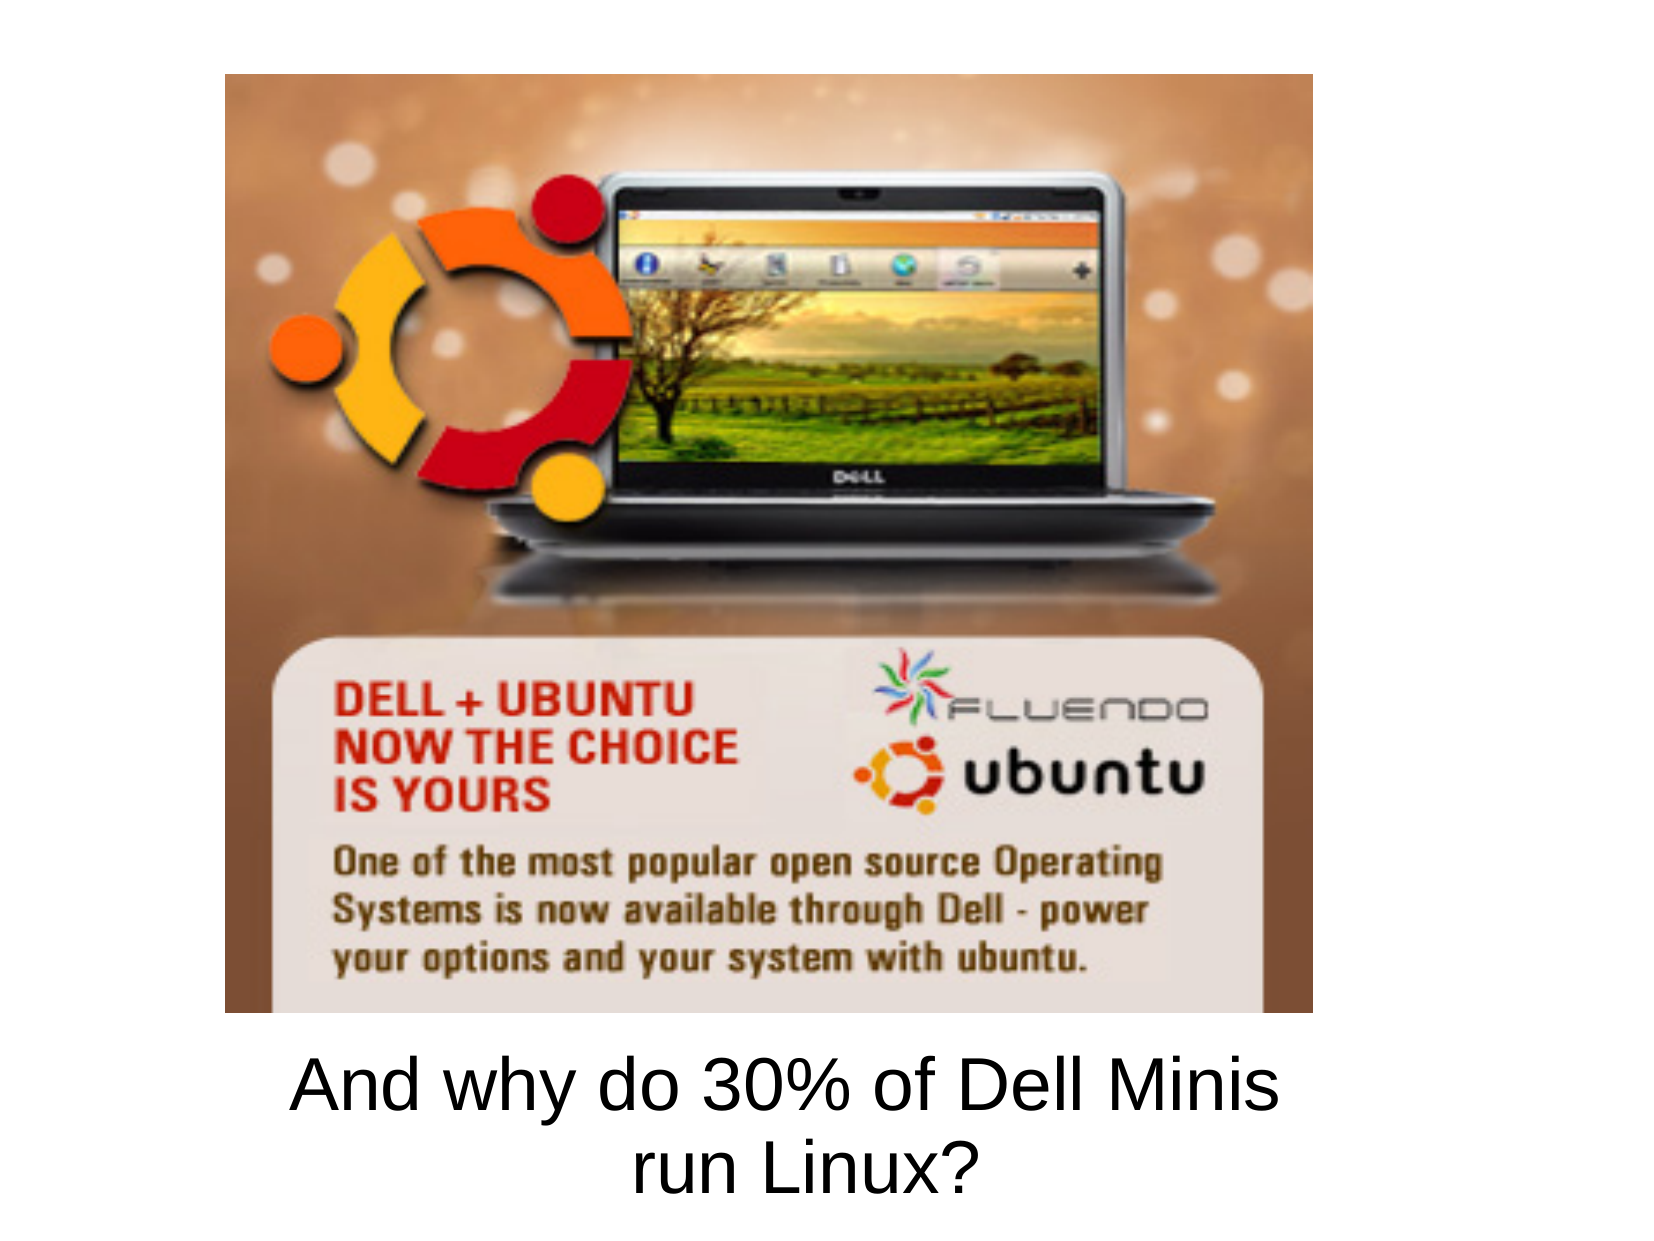

And why do 30% of Dell Minis run Linux?